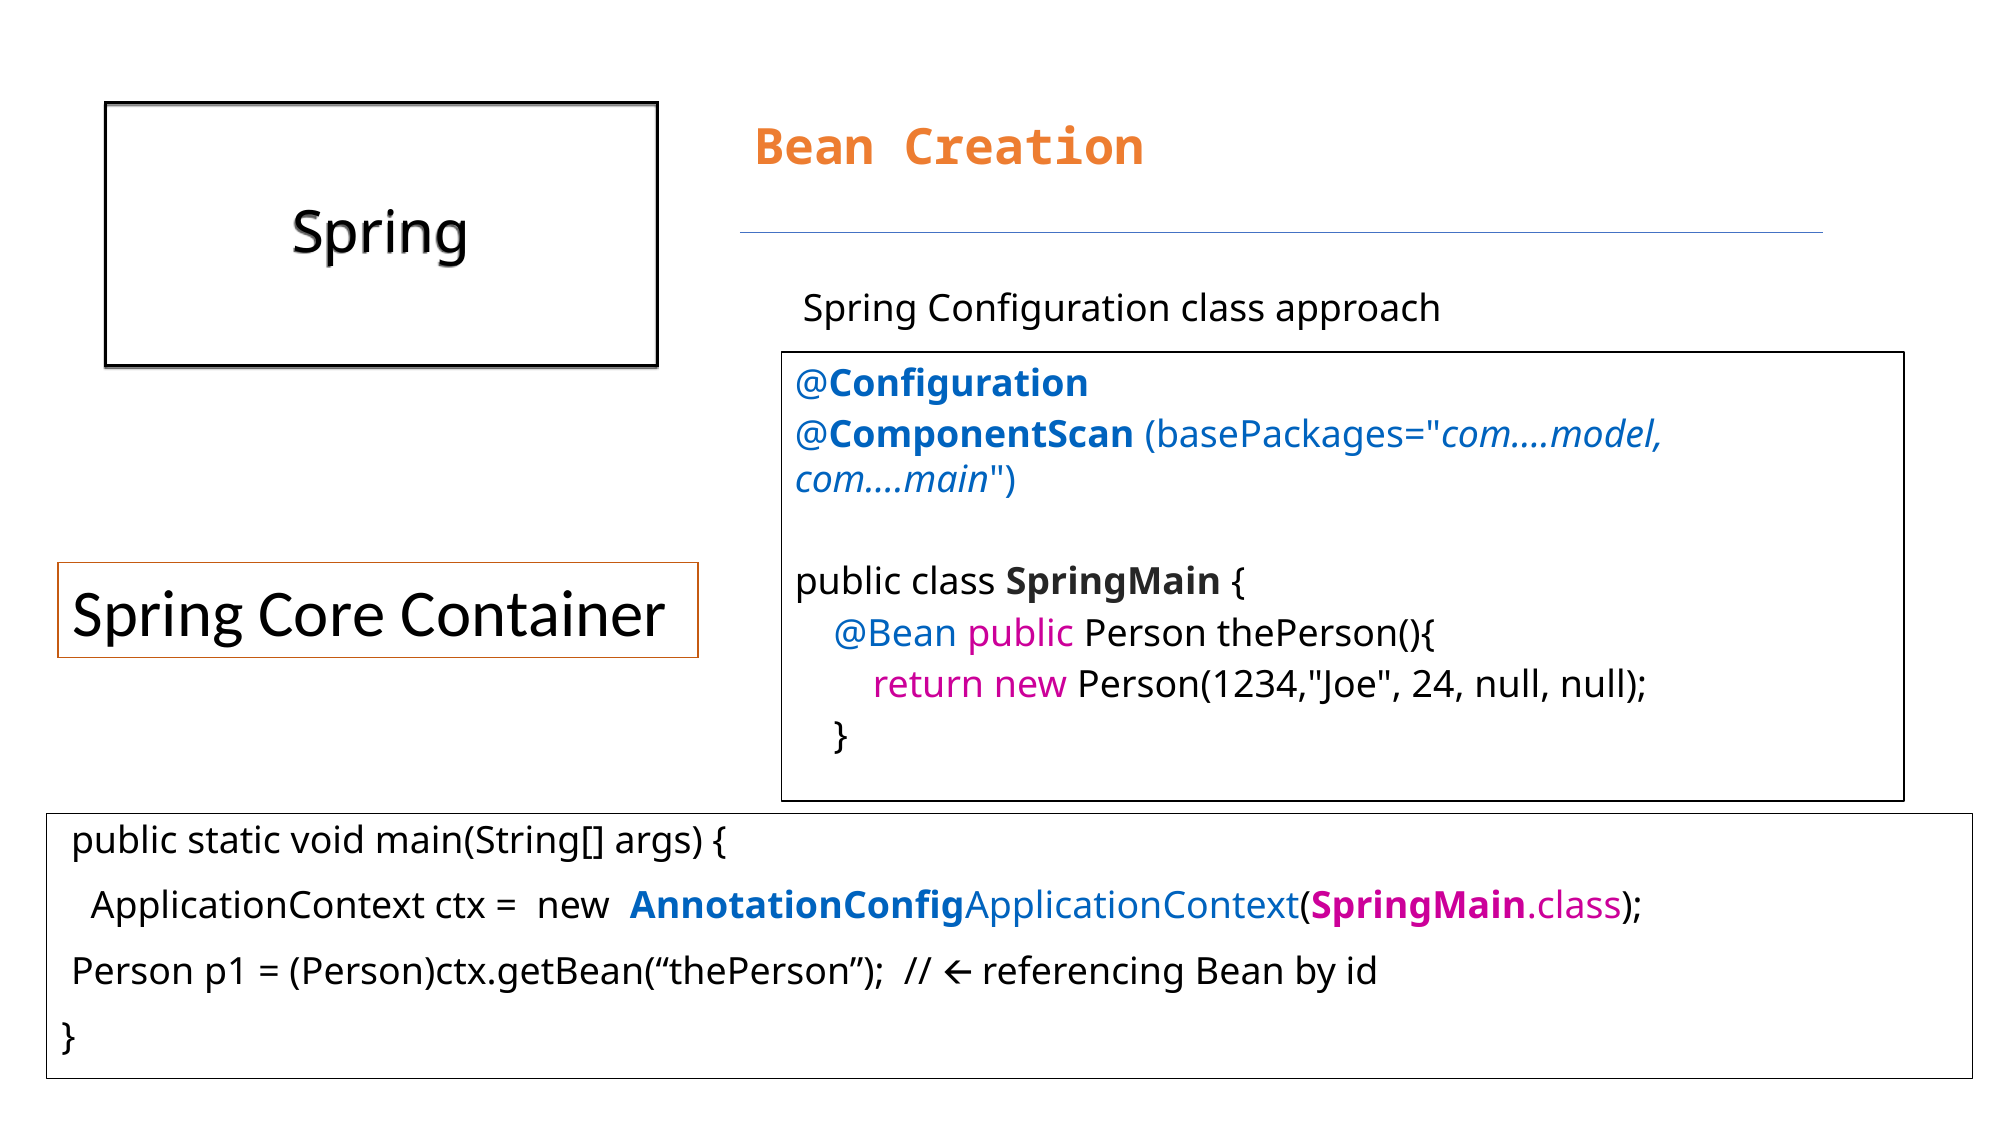

# Spring
Bean Creation
Spring Configuration class approach
@Configuration
@ComponentScan (basePackages="com….model, com….main")
public class SpringMain {
 @Bean public Person thePerson(){
 return new Person(1234,"Joe", 24, null, null);
 }
Spring Core Container
 public static void main(String[] args) {
 ApplicationContext ctx = new AnnotationConfigApplicationContext(SpringMain.class);
 Person p1 = (Person)ctx.getBean(“thePerson”); // 🡨 referencing Bean by id
}